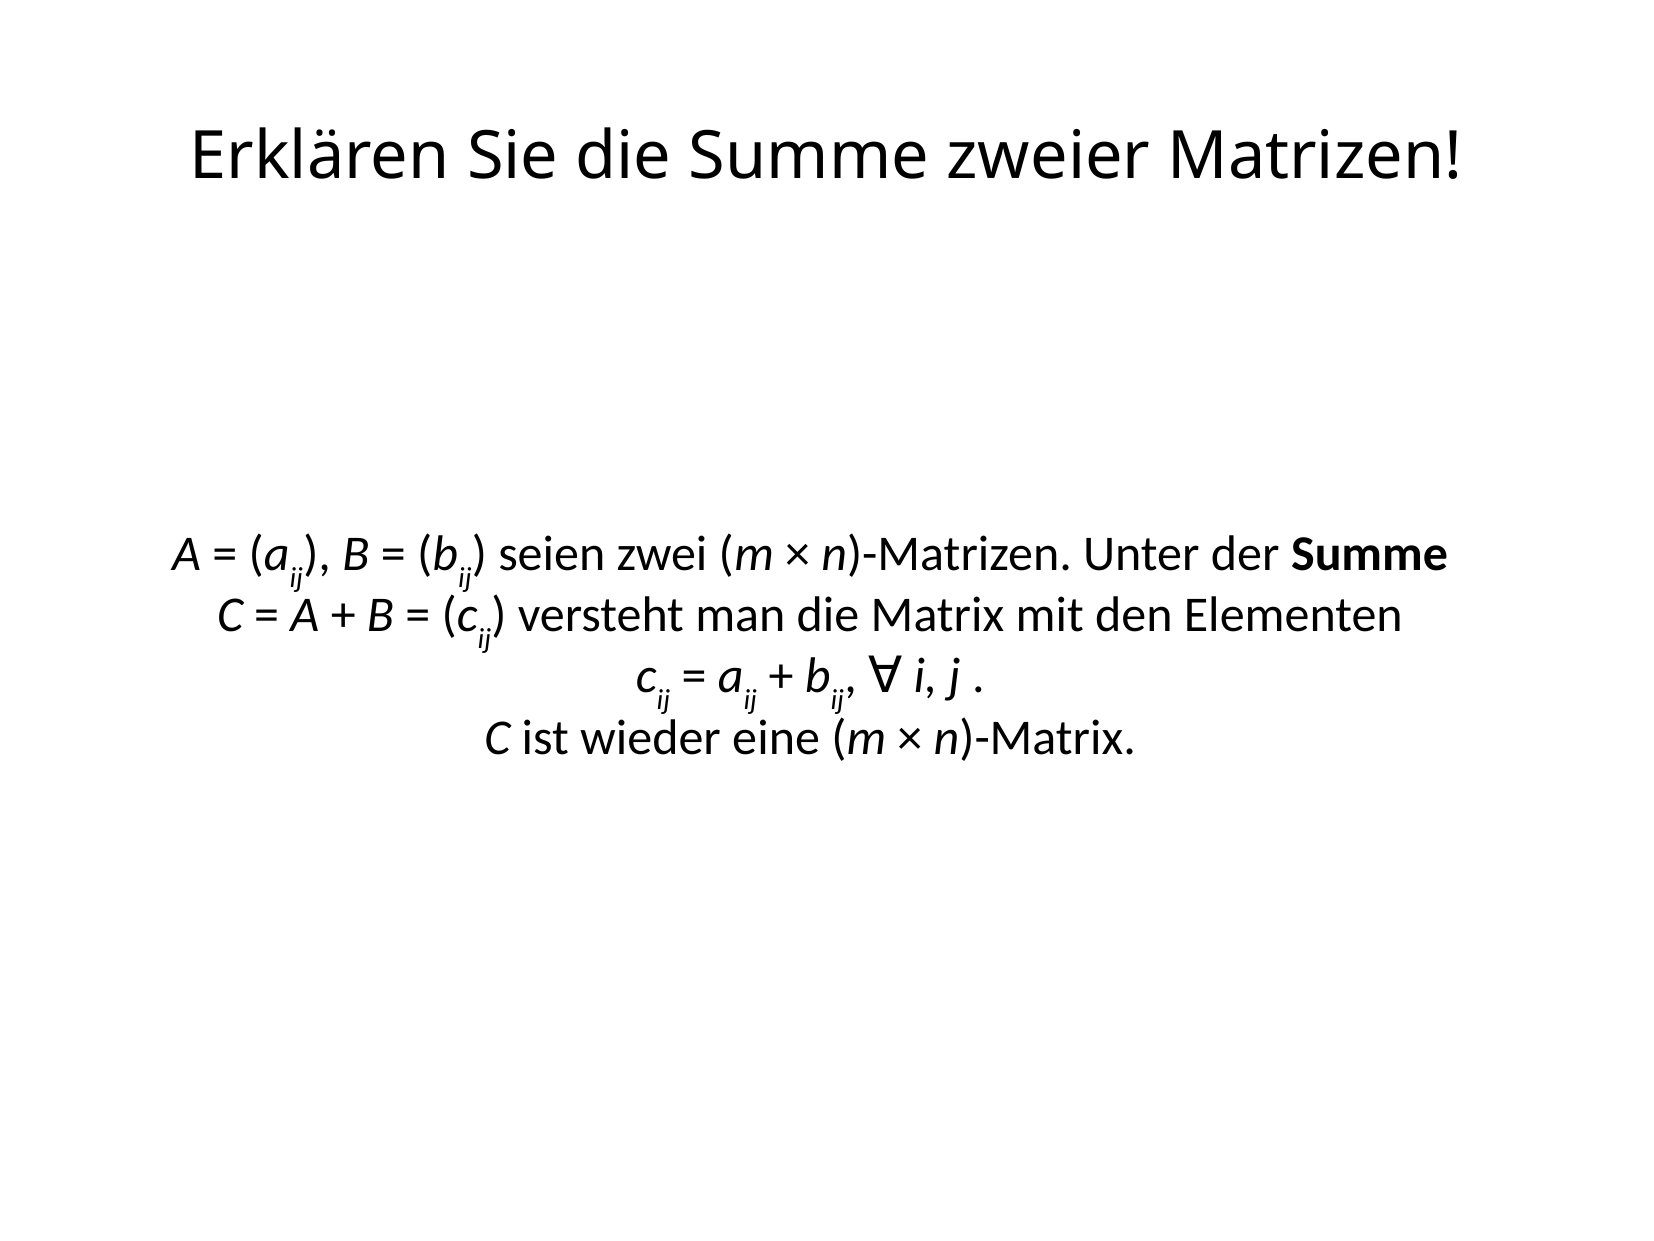

# Erklären Sie die Summe zweier Matrizen!
A = (aij), B = (bij) seien zwei (m × n)-Matrizen. Unter der Summe C = A + B = (cij) versteht man die Matrix mit den Elementen
cij = aij + bij, ∀ i, j .
C ist wieder eine (m × n)-Matrix.